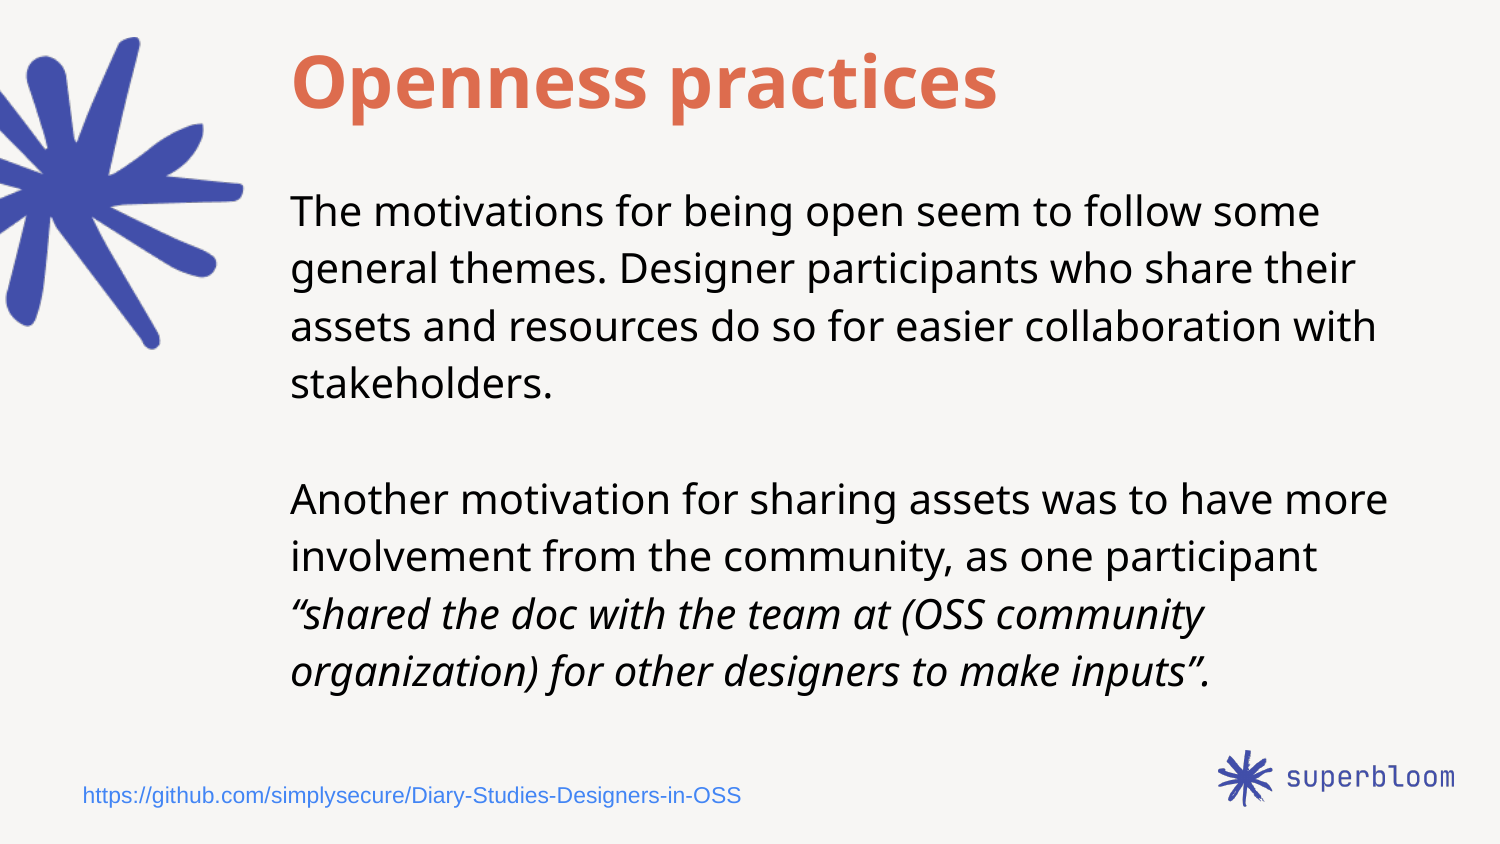

Openness practices
The motivations for being open seem to follow some general themes. Designer participants who share their assets and resources do so for easier collaboration with stakeholders.
Another motivation for sharing assets was to have more involvement from the community, as one participant “shared the doc with the team at (OSS community organization) for other designers to make inputs”.
https://github.com/simplysecure/Diary-Studies-Designers-in-OSS